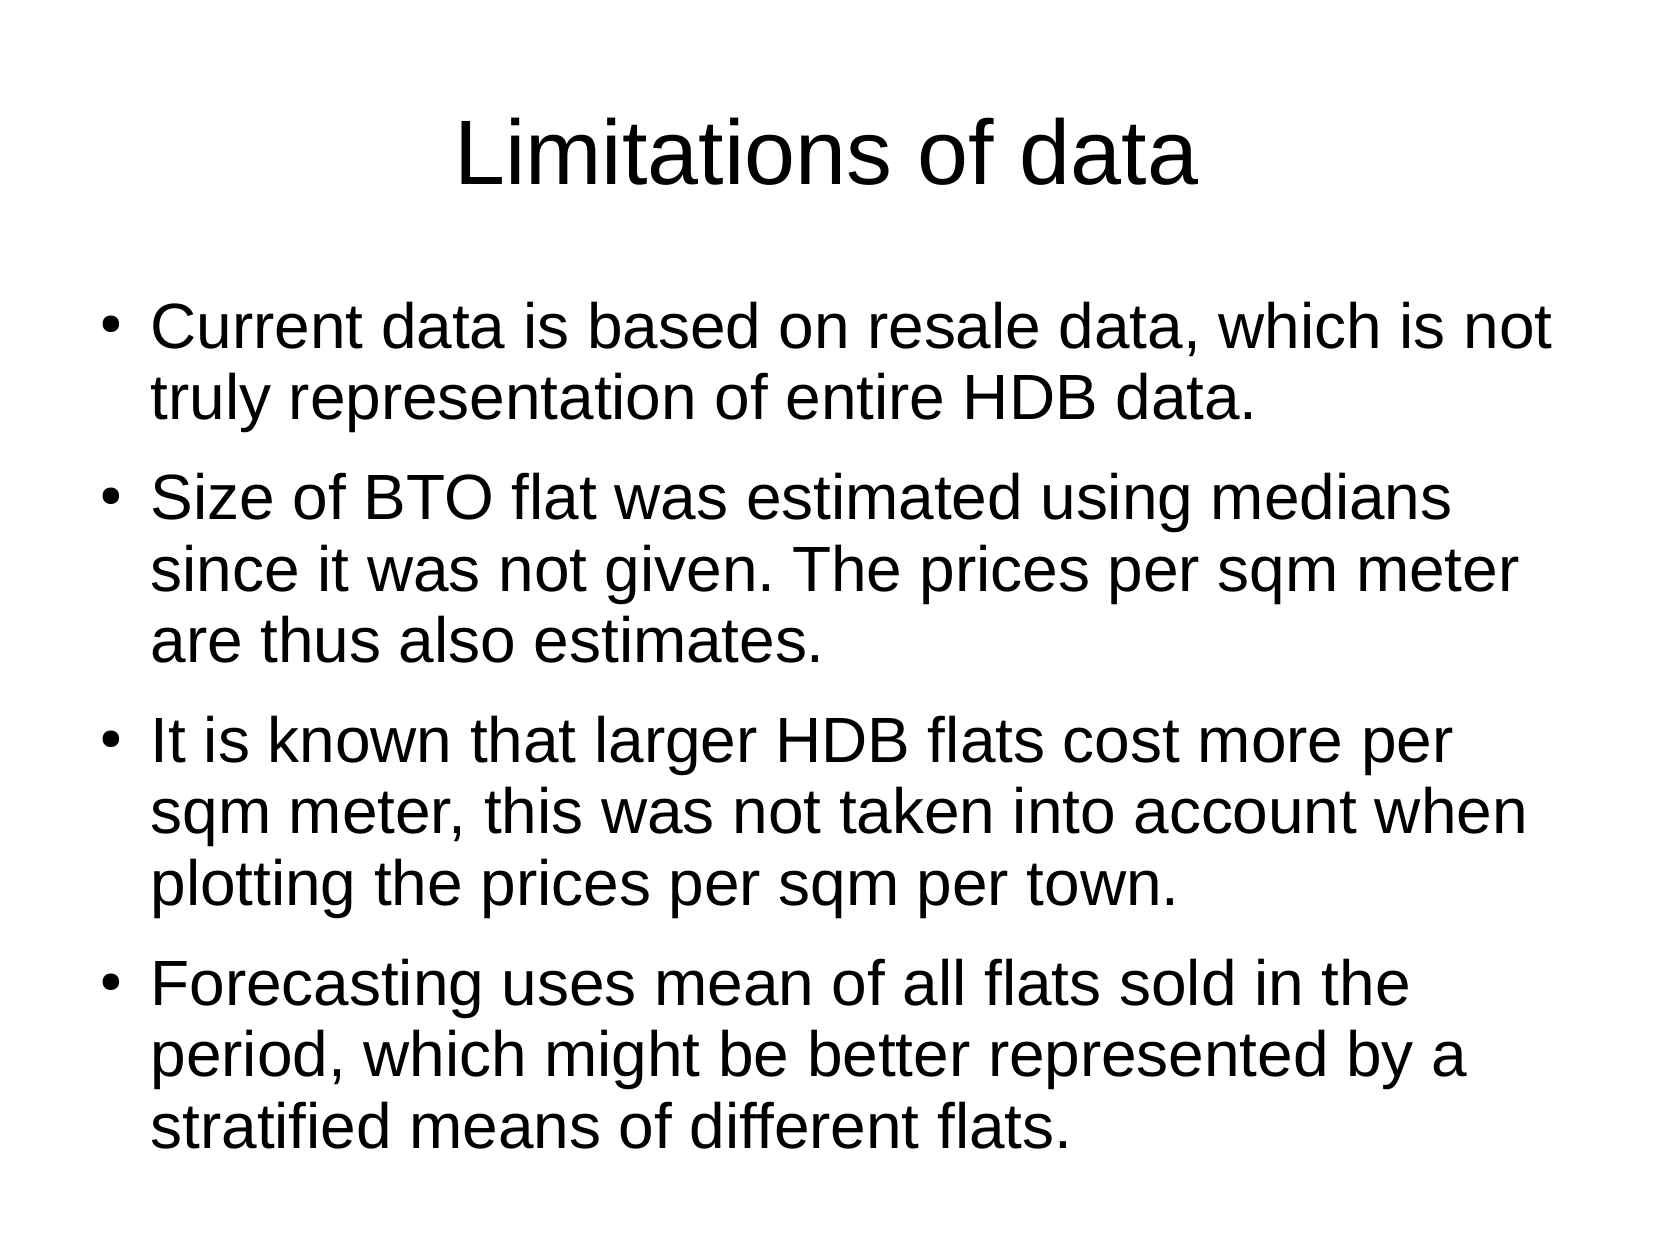

# Limitations of data
Current data is based on resale data, which is not truly representation of entire HDB data.
Size of BTO flat was estimated using medians since it was not given. The prices per sqm meter are thus also estimates.
It is known that larger HDB flats cost more per sqm meter, this was not taken into account when plotting the prices per sqm per town.
Forecasting uses mean of all flats sold in the period, which might be better represented by a stratified means of different flats.